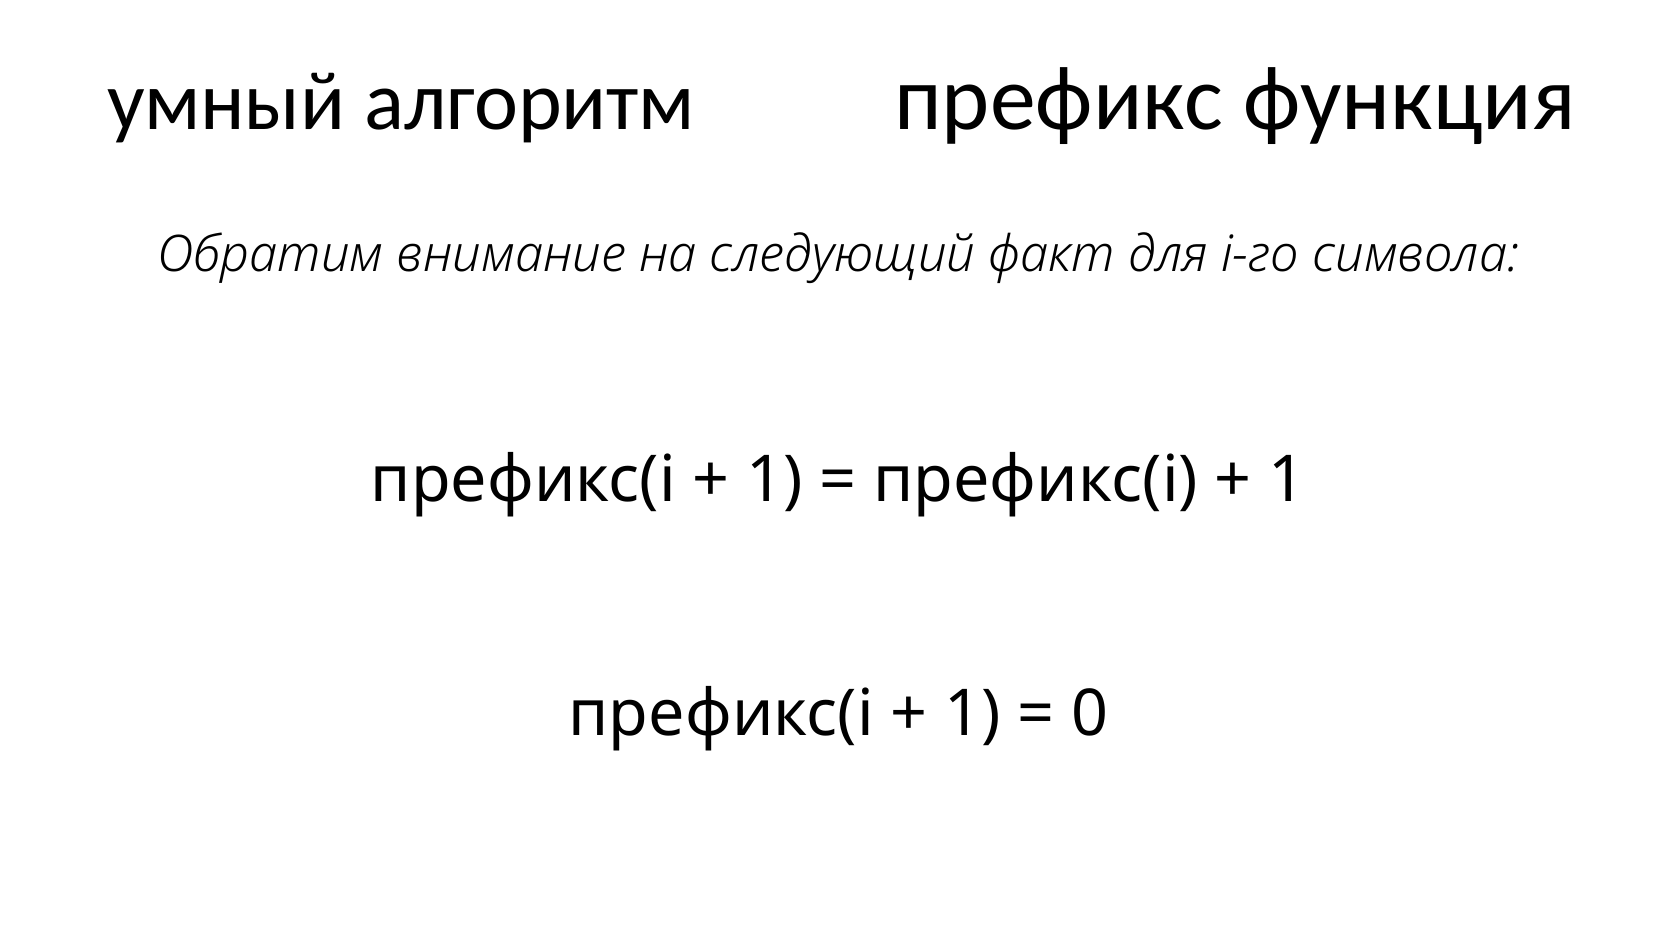

# умный алгоритм префикс функция
Обратим внимание на следующий факт для i-го символа:
префикс(i + 1) = префикс(i) + 1
префикс(i + 1) = 0